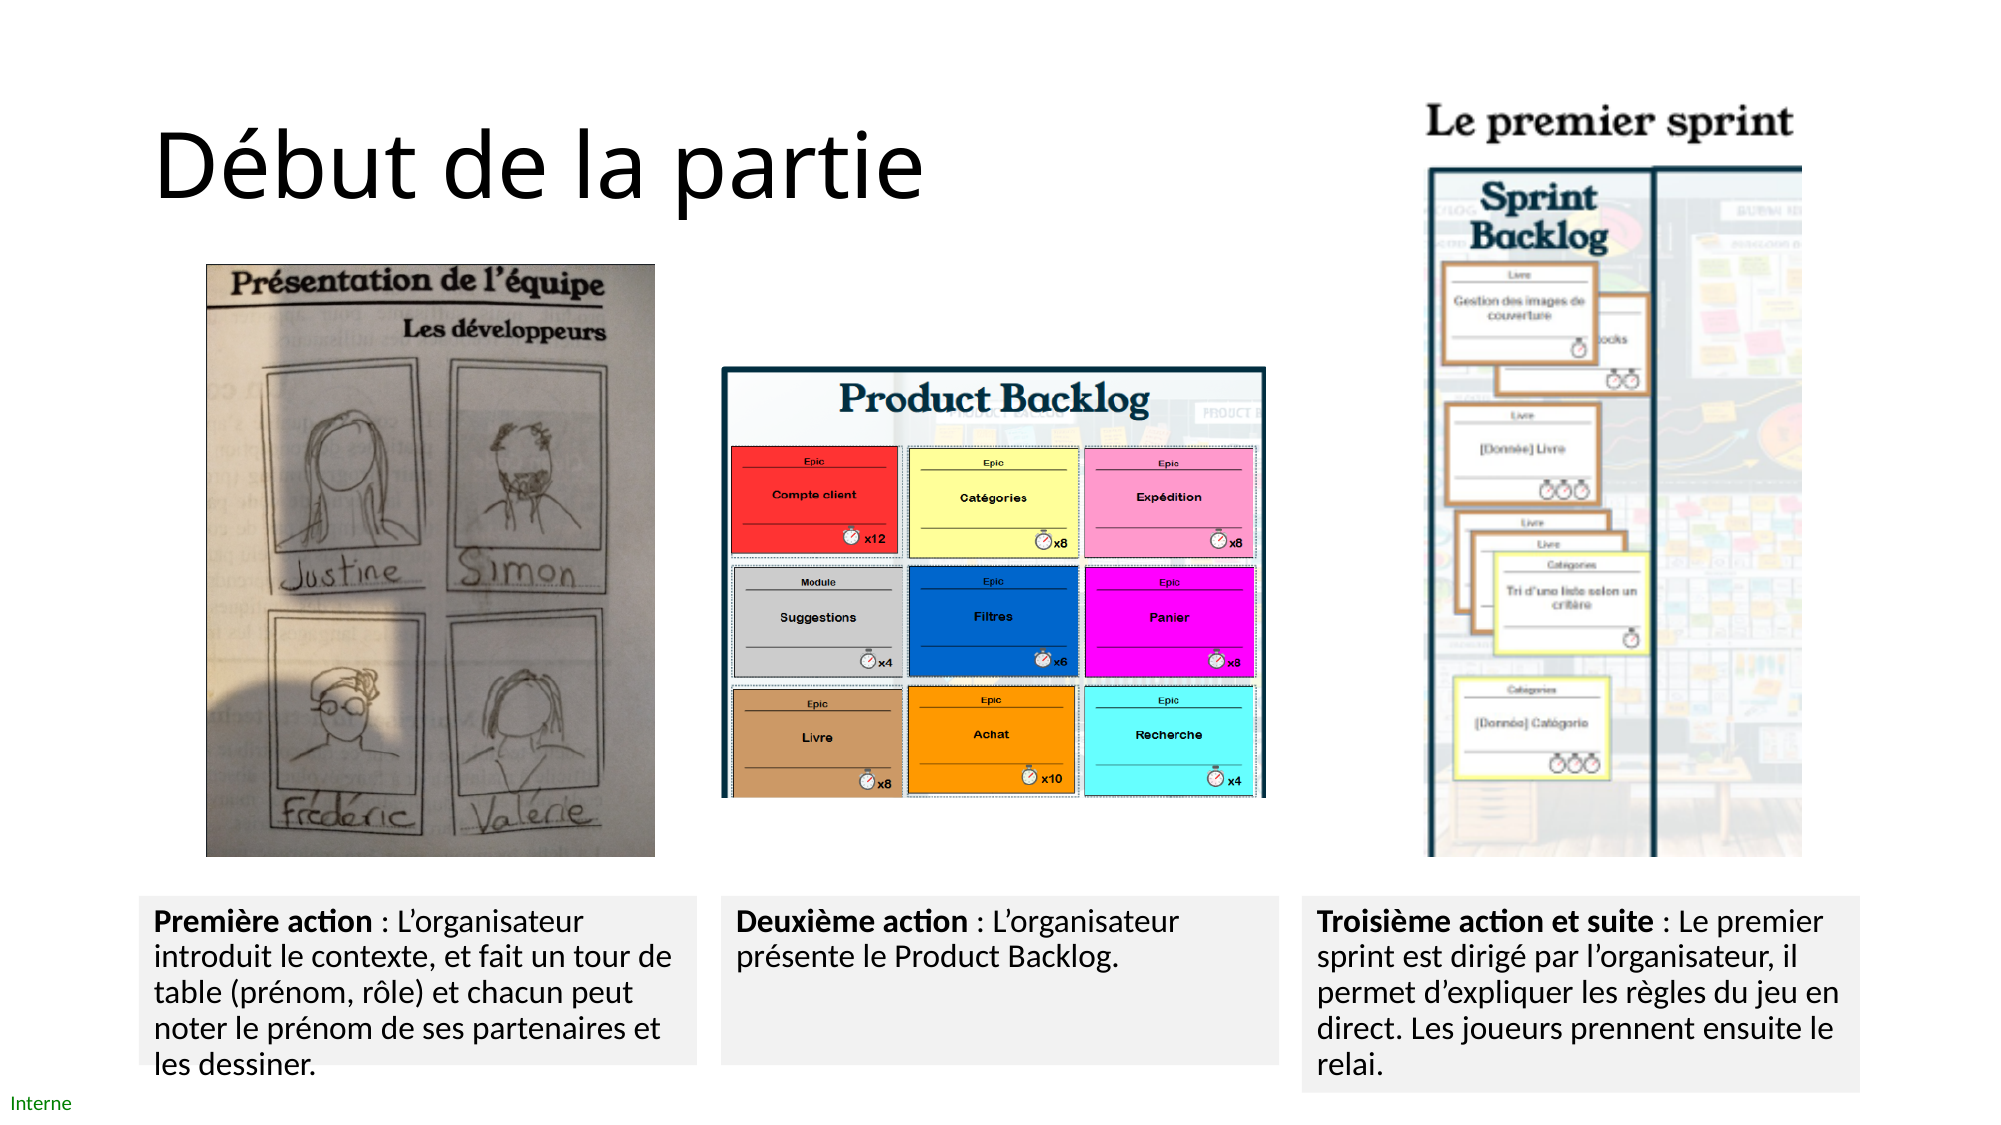

# Début de la partie
Première action : L’organisateur introduit le contexte, et fait un tour de table (prénom, rôle) et chacun peut noter le prénom de ses partenaires et les dessiner.
Deuxième action : L’organisateur présente le Product Backlog.
Troisième action et suite : Le premier sprint est dirigé par l’organisateur, il permet d’expliquer les règles du jeu en direct. Les joueurs prennent ensuite le relai.